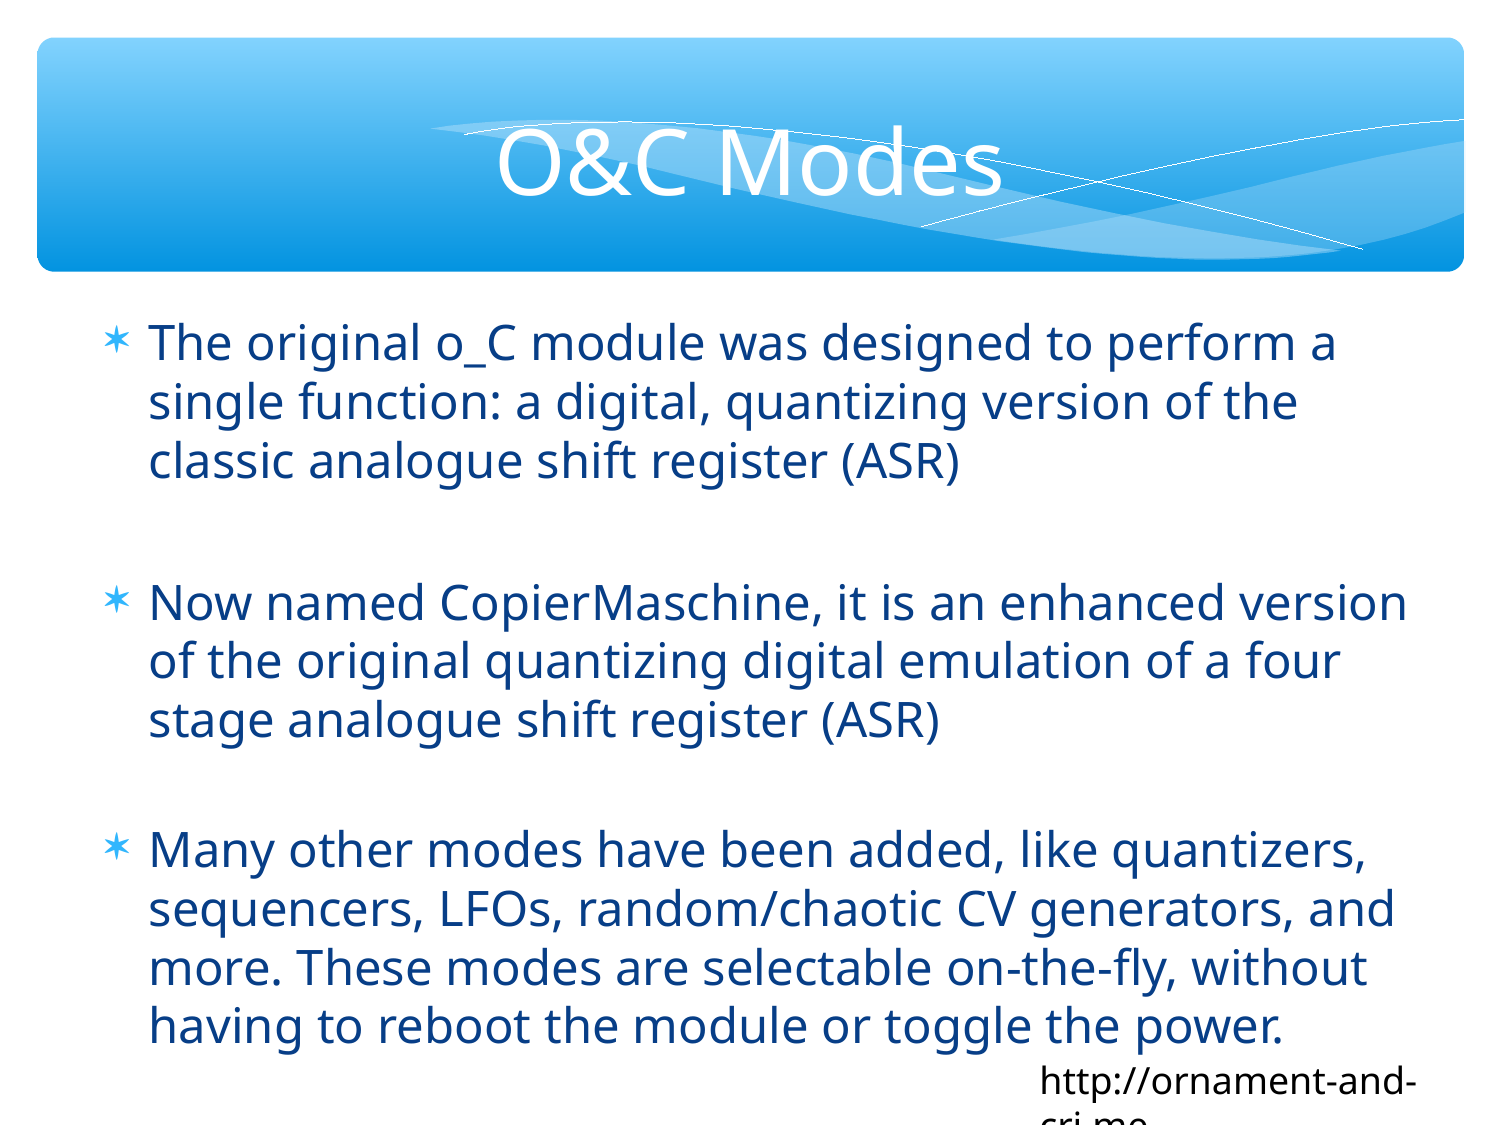

# O&C Modes
The original o_C module was designed to perform a single function: a digital, quantizing version of the classic analogue shift register (ASR)
Now named CopierMaschine, it is an enhanced version of the original quantizing digital emulation of a four stage analogue shift register (ASR)
Many other modes have been added, like quantizers, sequencers, LFOs, random/chaotic CV generators, and more. These modes are selectable on-the-fly, without having to reboot the module or toggle the power.
http://ornament-and-cri.me